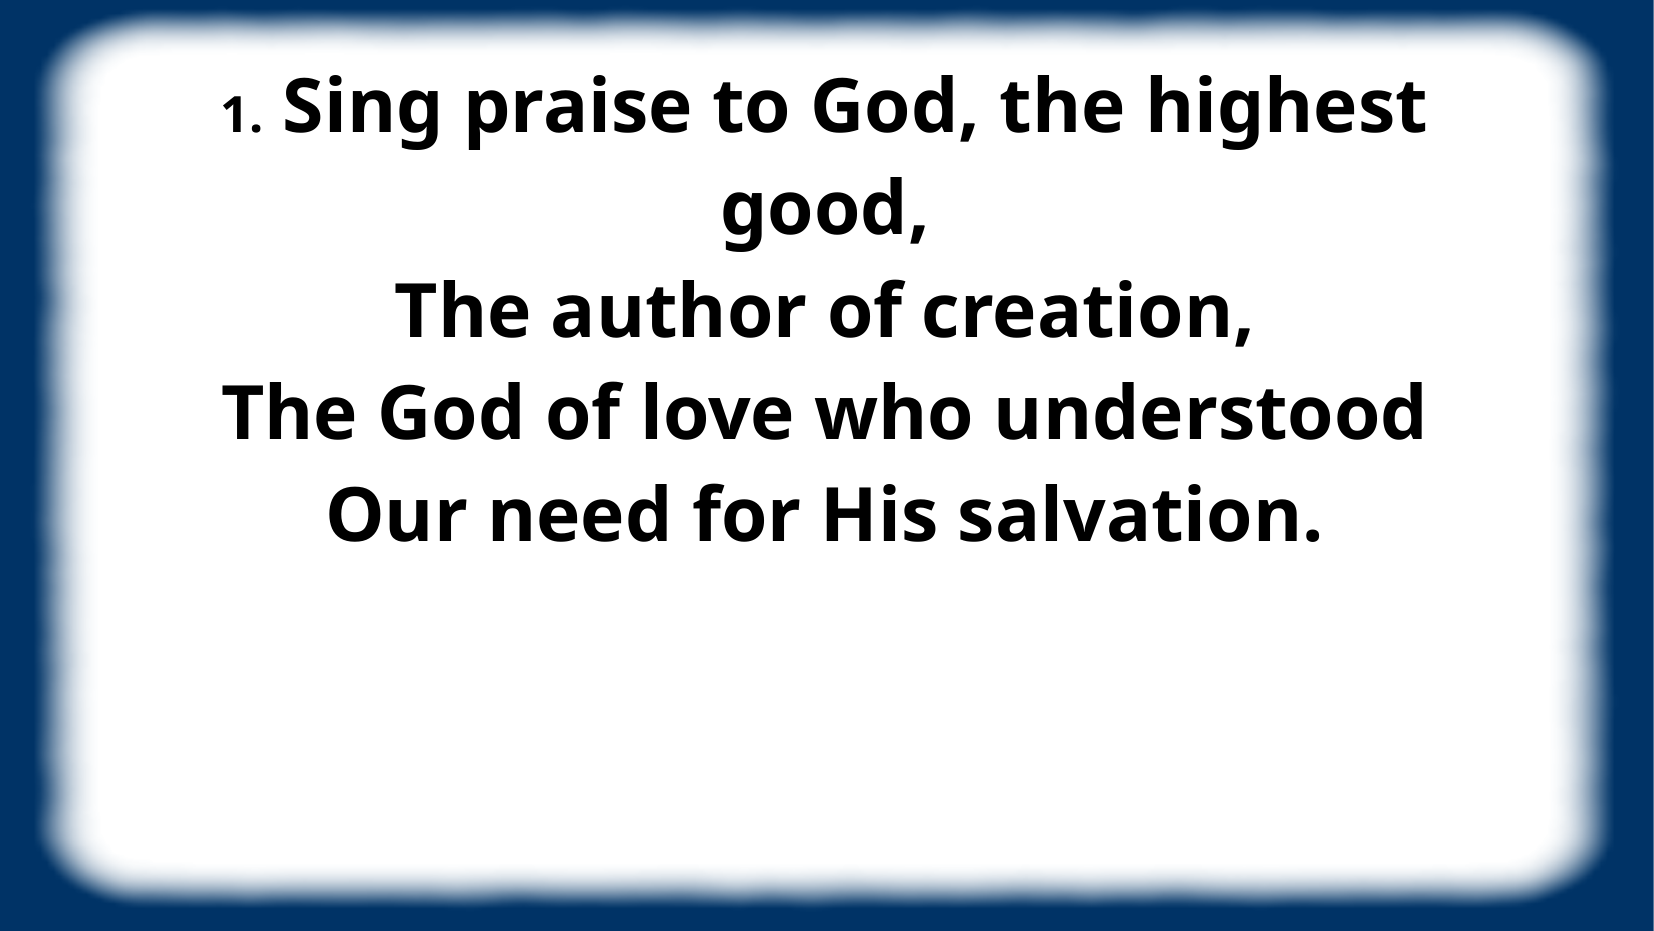

1. Sing praise to God, the highest good,
The author of creation,
The God of love who understood
Our need for His salvation.